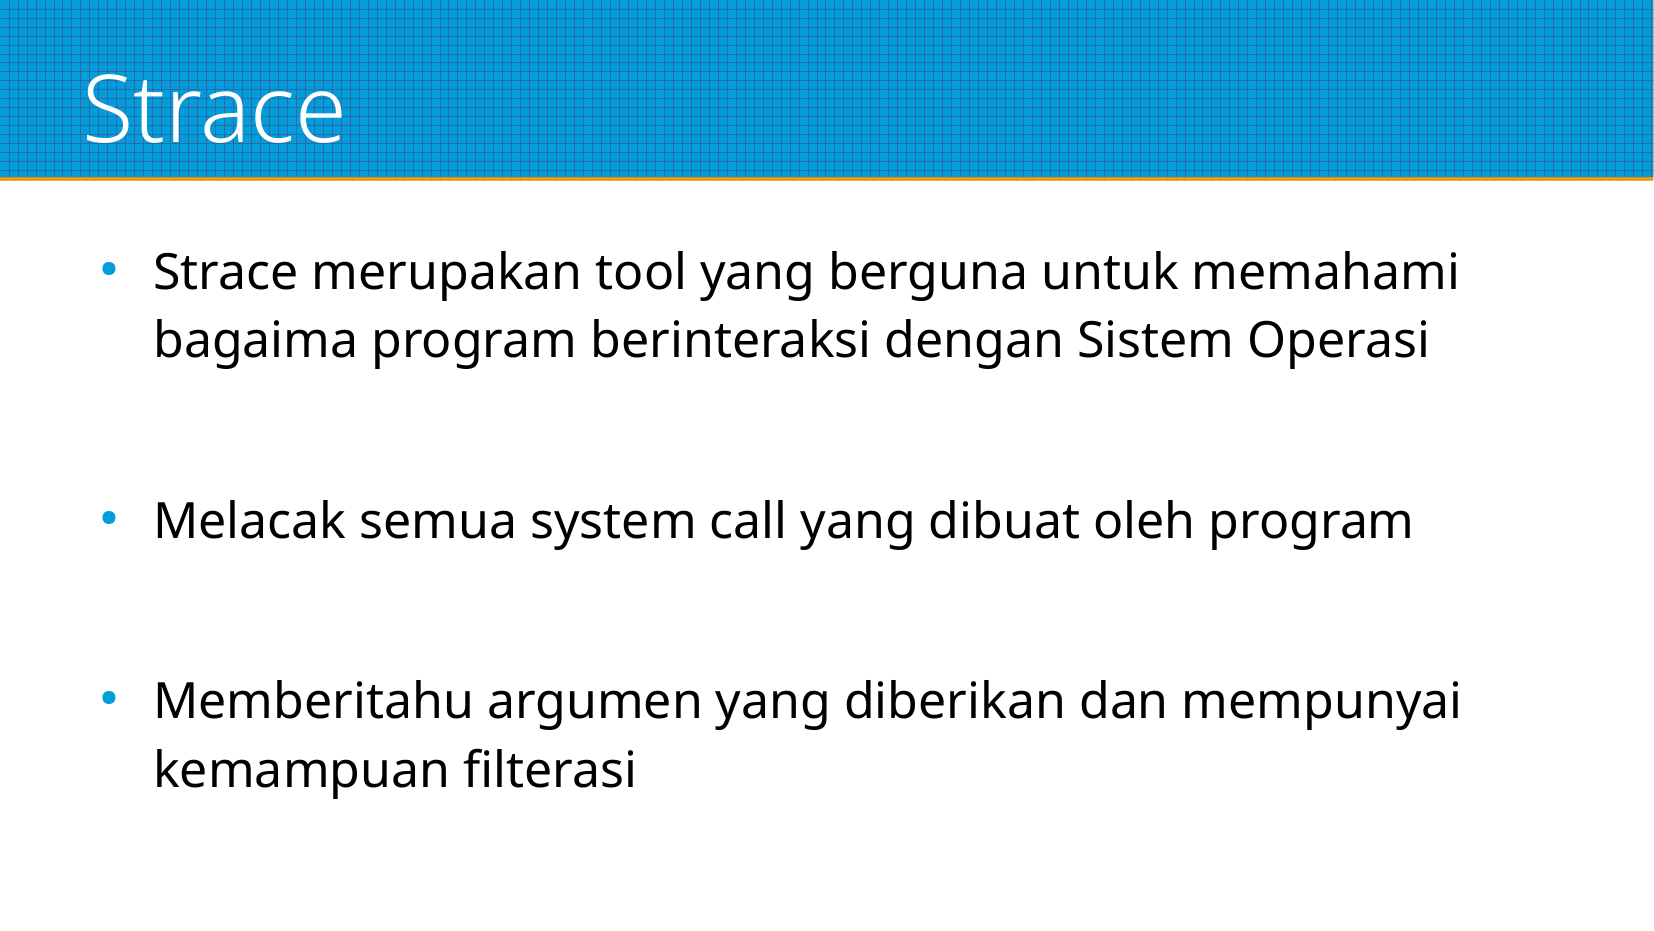

# Strace
Strace merupakan tool yang berguna untuk memahami bagaima program berinteraksi dengan Sistem Operasi
Melacak semua system call yang dibuat oleh program
Memberitahu argumen yang diberikan dan mempunyai kemampuan filterasi